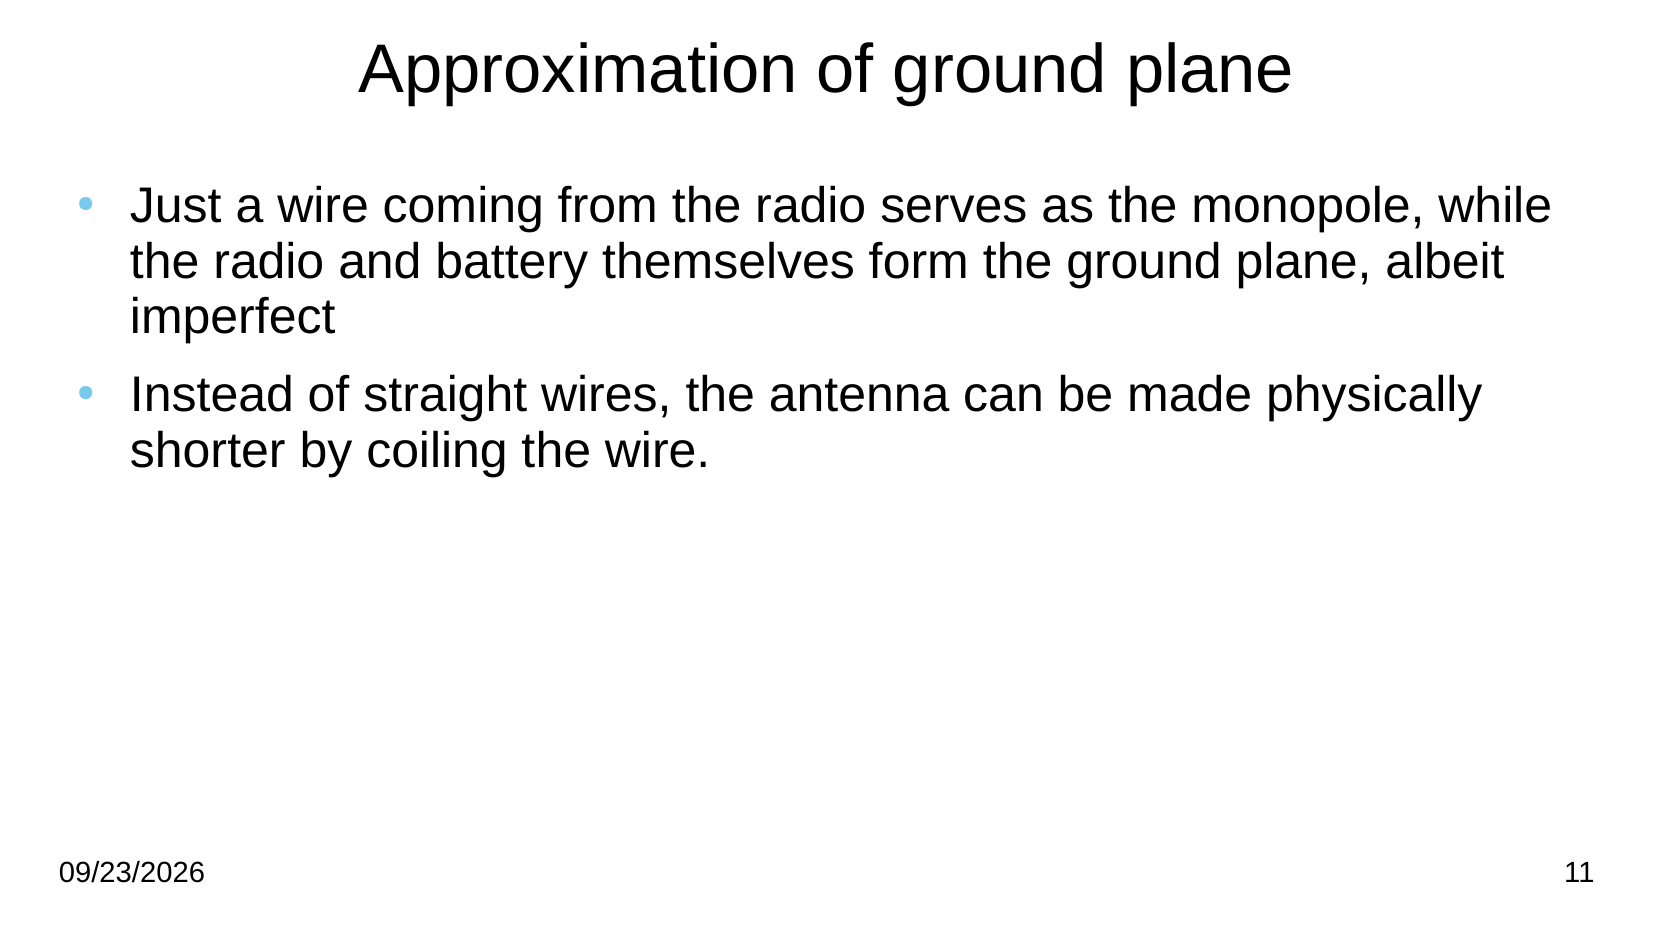

# Approximation of ground plane
Just a wire coming from the radio serves as the monopole, while the radio and battery themselves form the ground plane, albeit imperfect
Instead of straight wires, the antenna can be made physically shorter by coiling the wire.
11